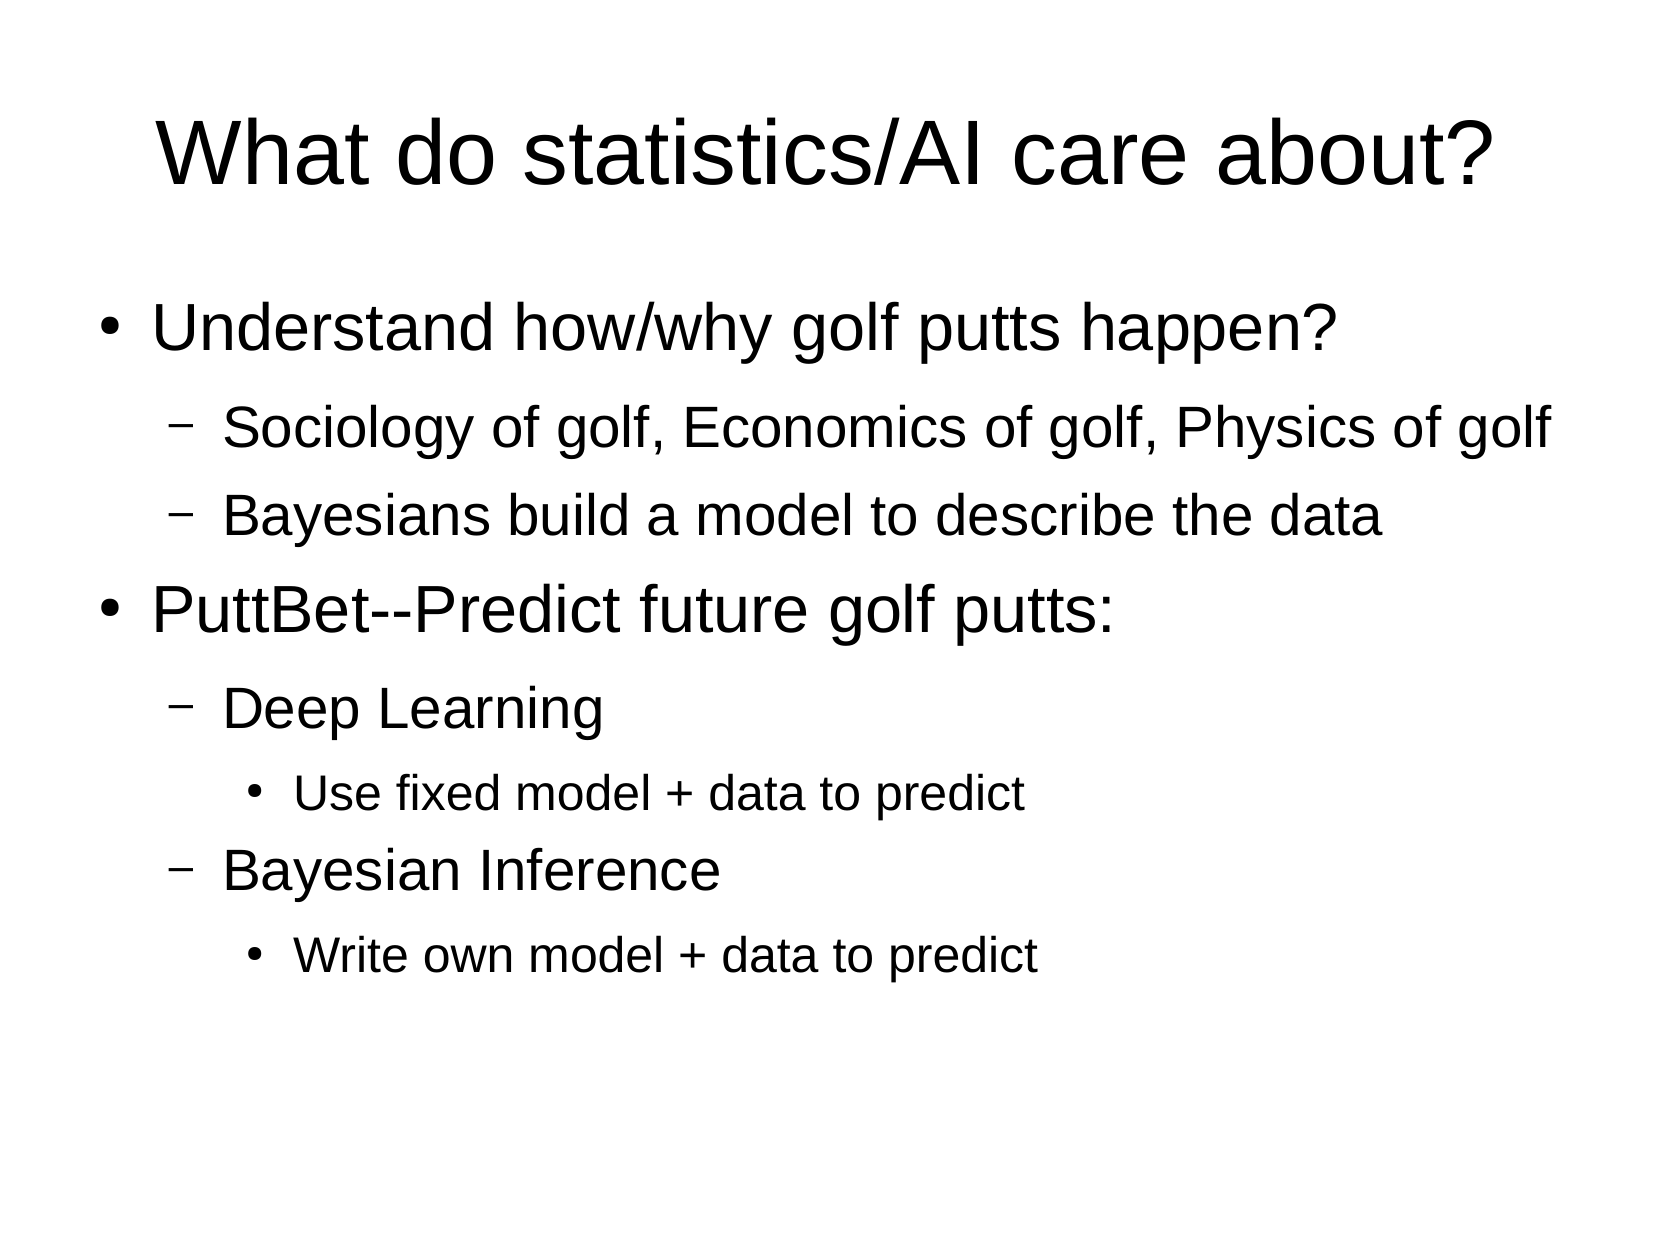

# What do statistics/AI care about?
Understand how/why golf putts happen?
Sociology of golf, Economics of golf, Physics of golf
Bayesians build a model to describe the data
PuttBet--Predict future golf putts:
Deep Learning
Use fixed model + data to predict
Bayesian Inference
Write own model + data to predict